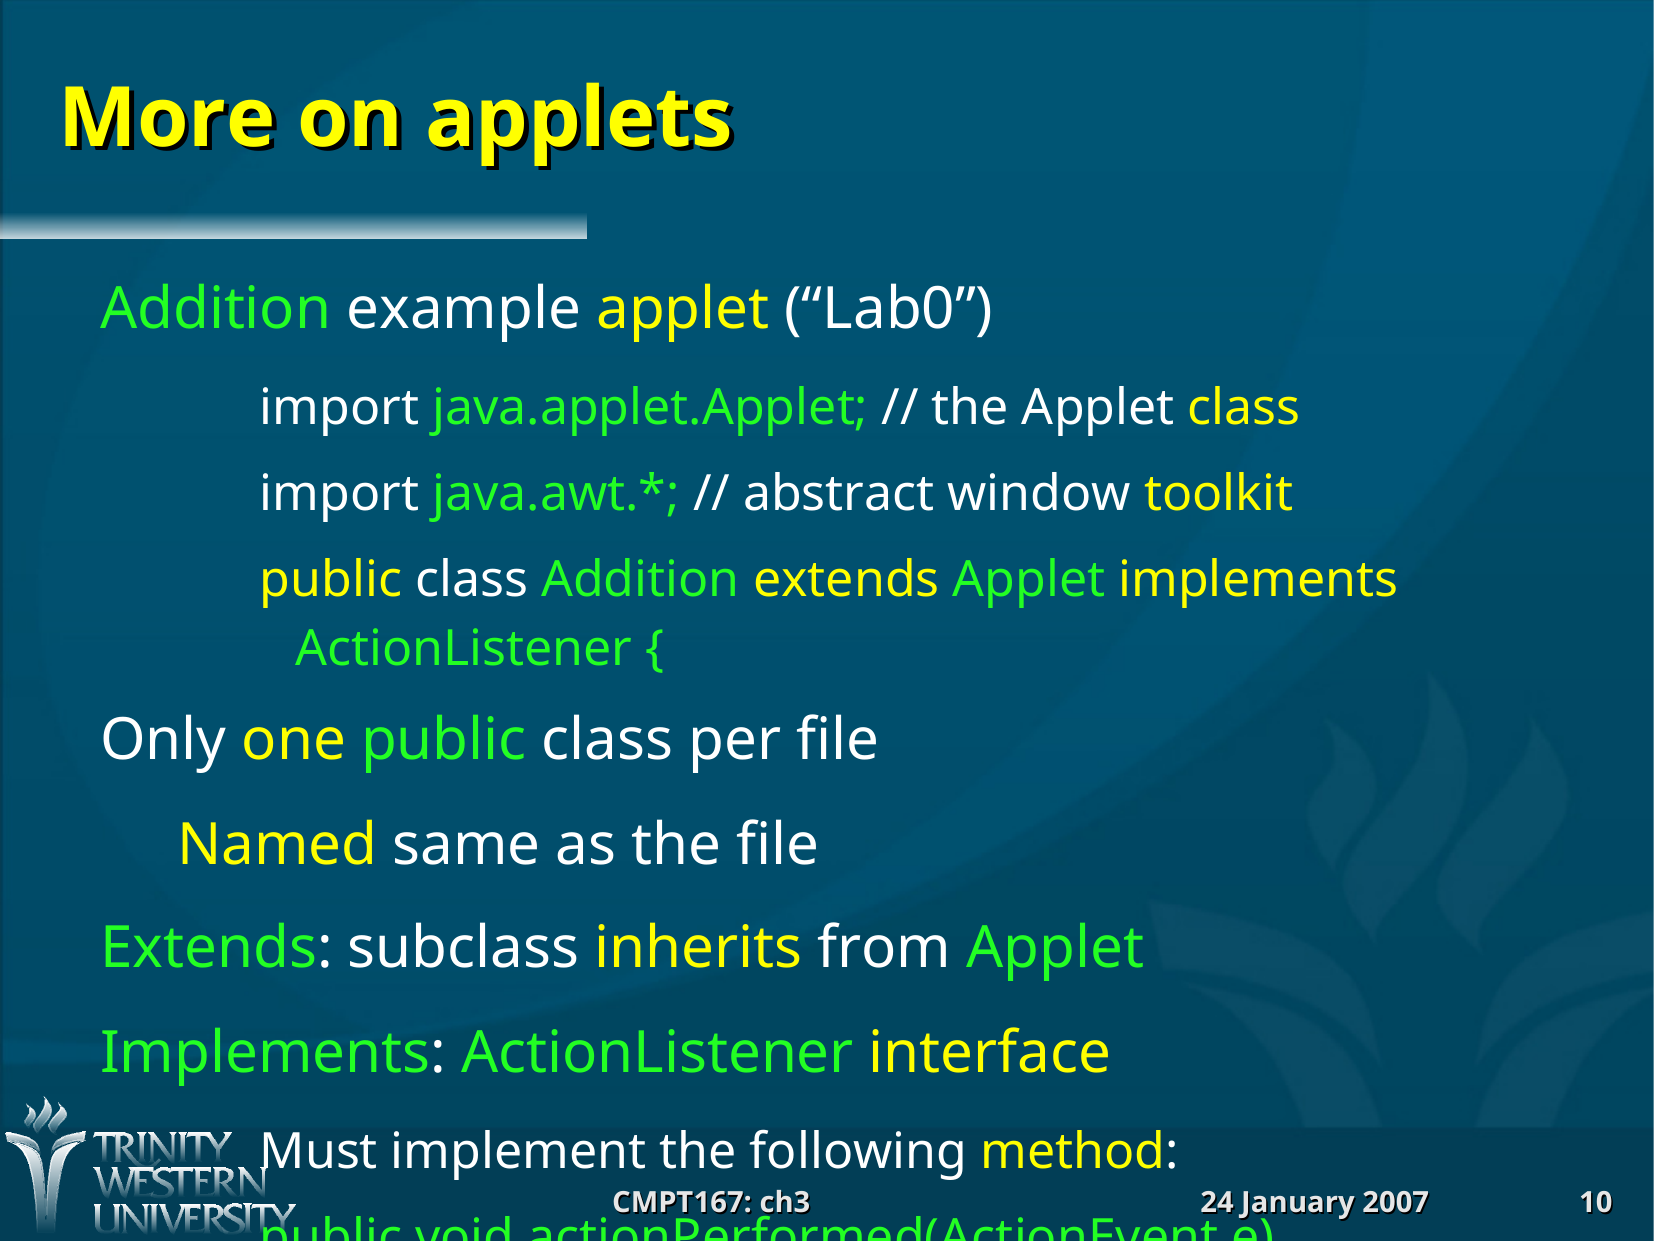

# More on applets
Addition example applet (“Lab0”)
import java.applet.Applet; // the Applet class
import java.awt.*; // abstract window toolkit
public class Addition extends Applet implements ActionListener {
Only one public class per file
Named same as the file
Extends: subclass inherits from Applet
Implements: ActionListener interface
Must implement the following method:
public void actionPerformed(ActionEvent e)
CMPT167: ch3
24 January 2007
10